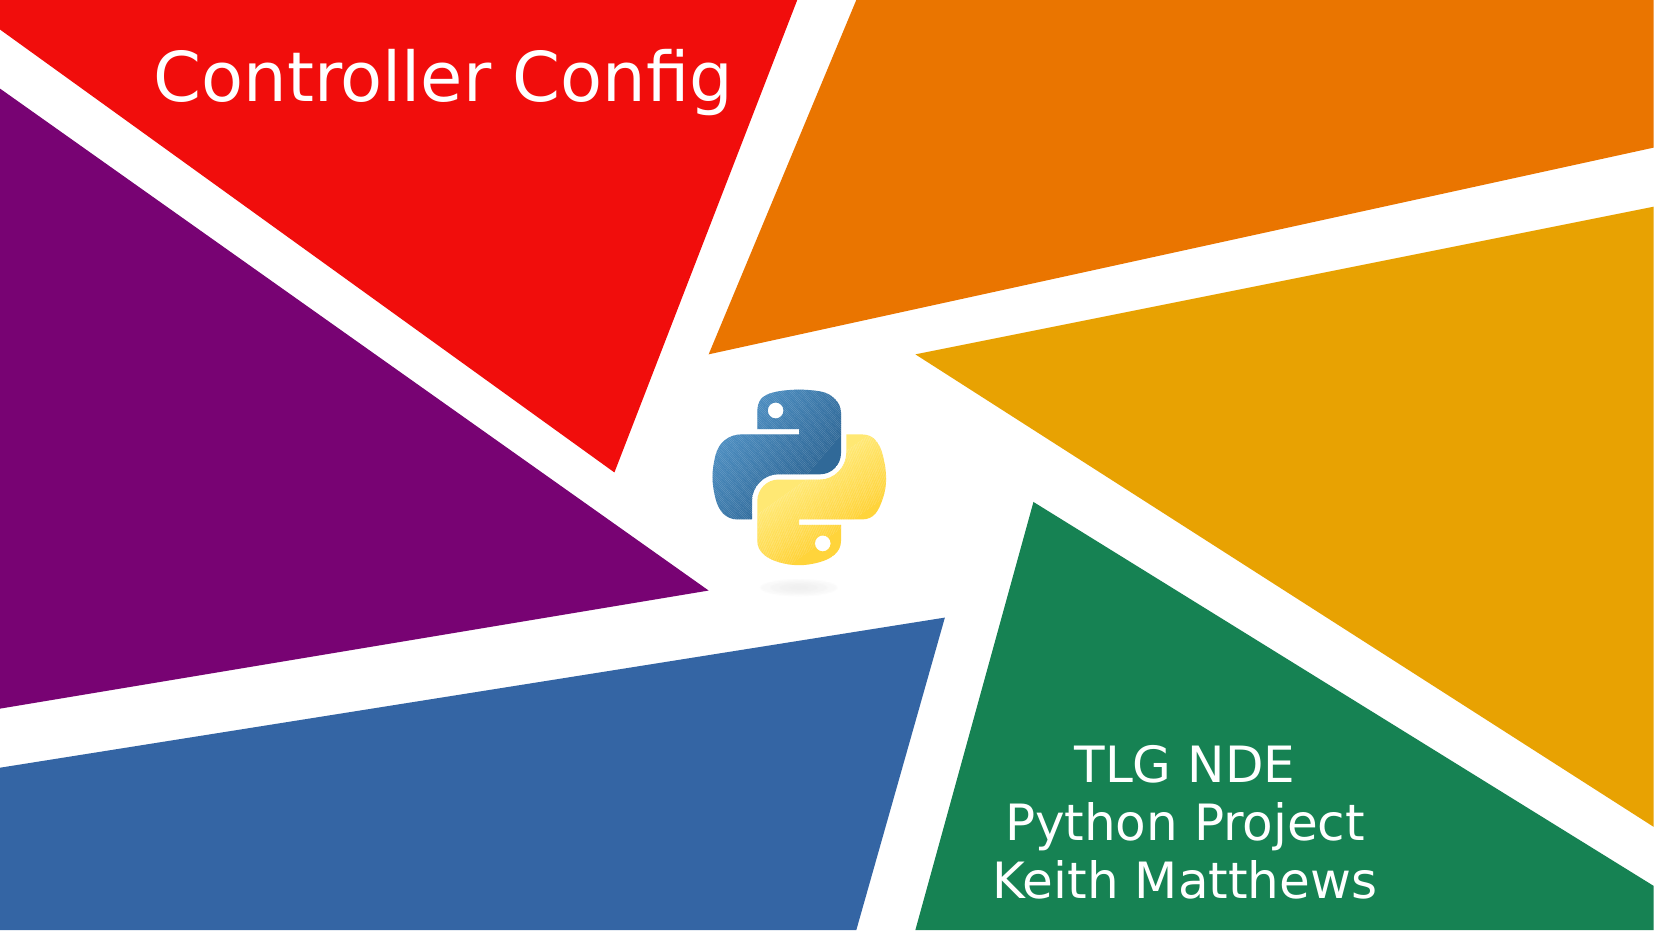

Controller Config
# TLG NDE
Python Project
Keith Matthews